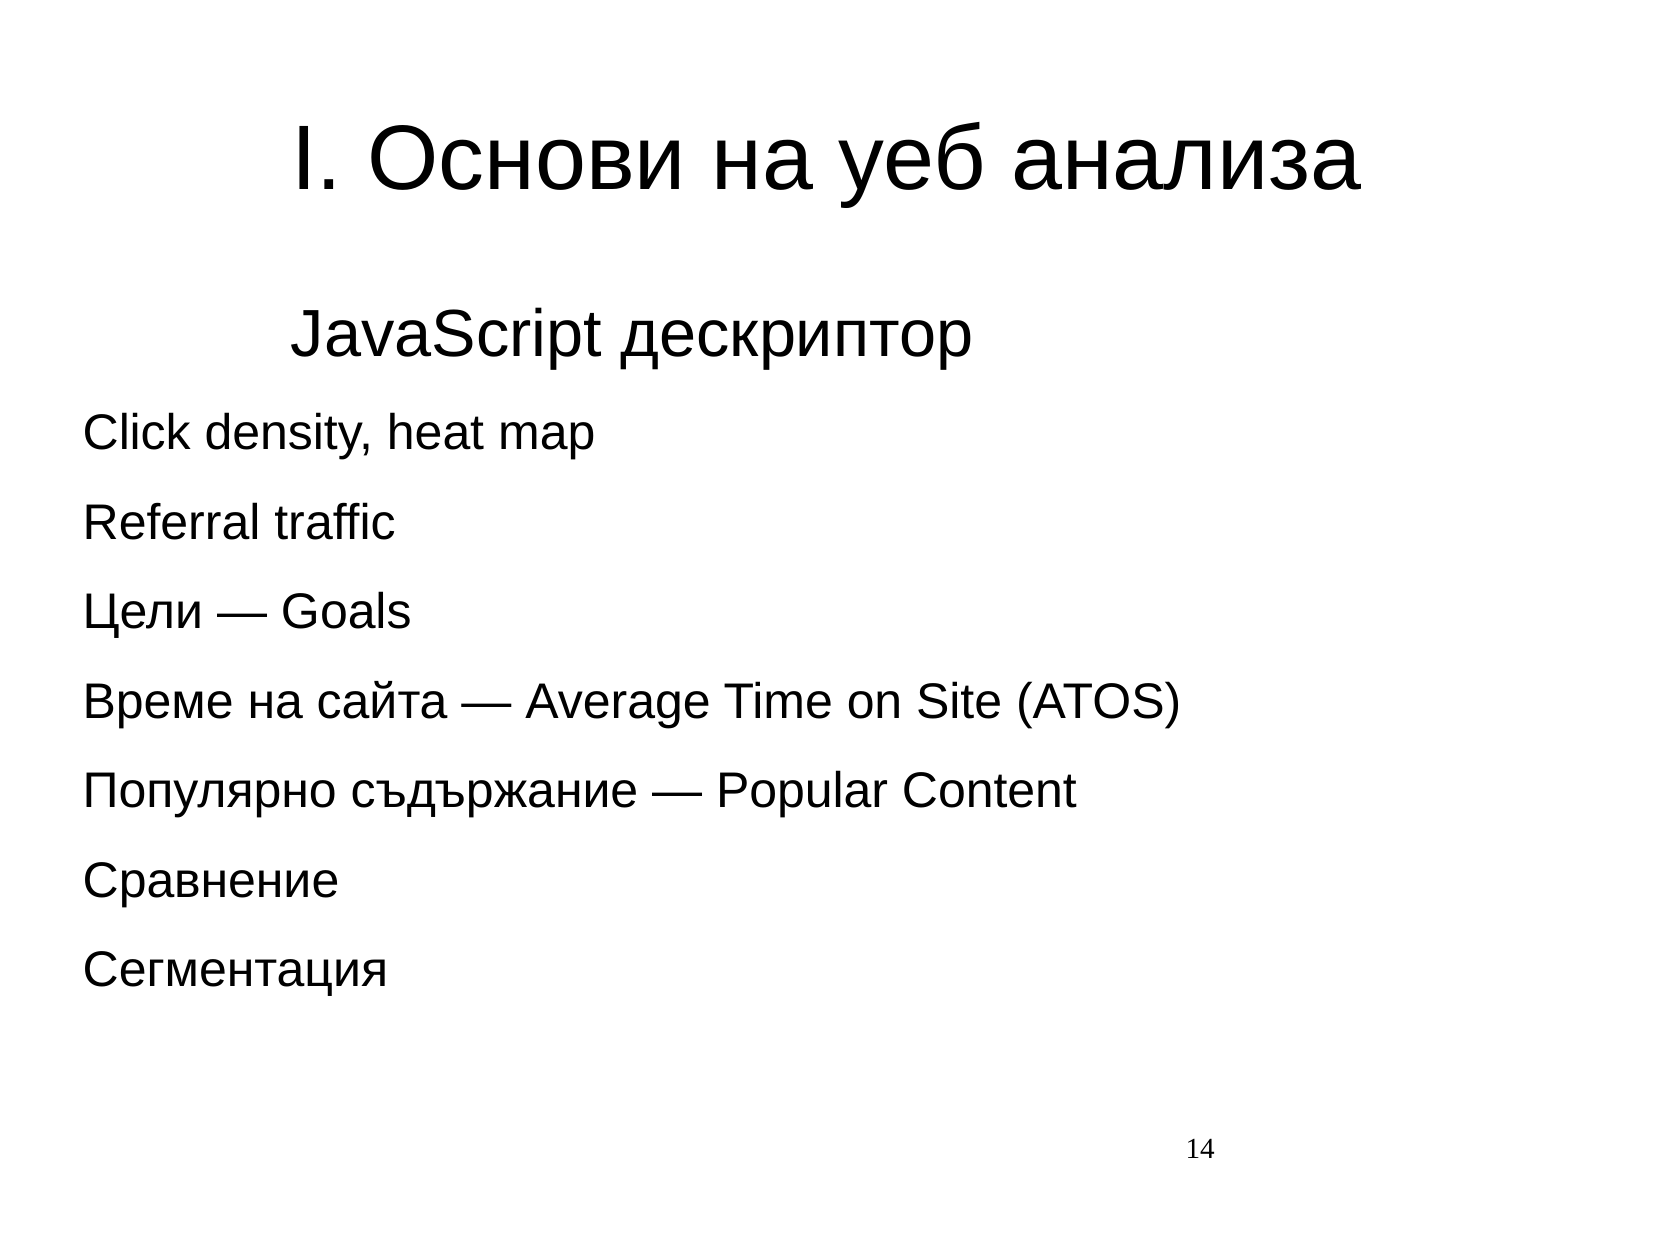

# I. Основи на уеб анализа
JavaScript дескриптор
Click density, heat map
Referral traffic
Цели — Goals
Време на сайта — Average Time on Site (ATOS)
Популярно съдържание — Popular Content
Сравнение
Сегментация
13